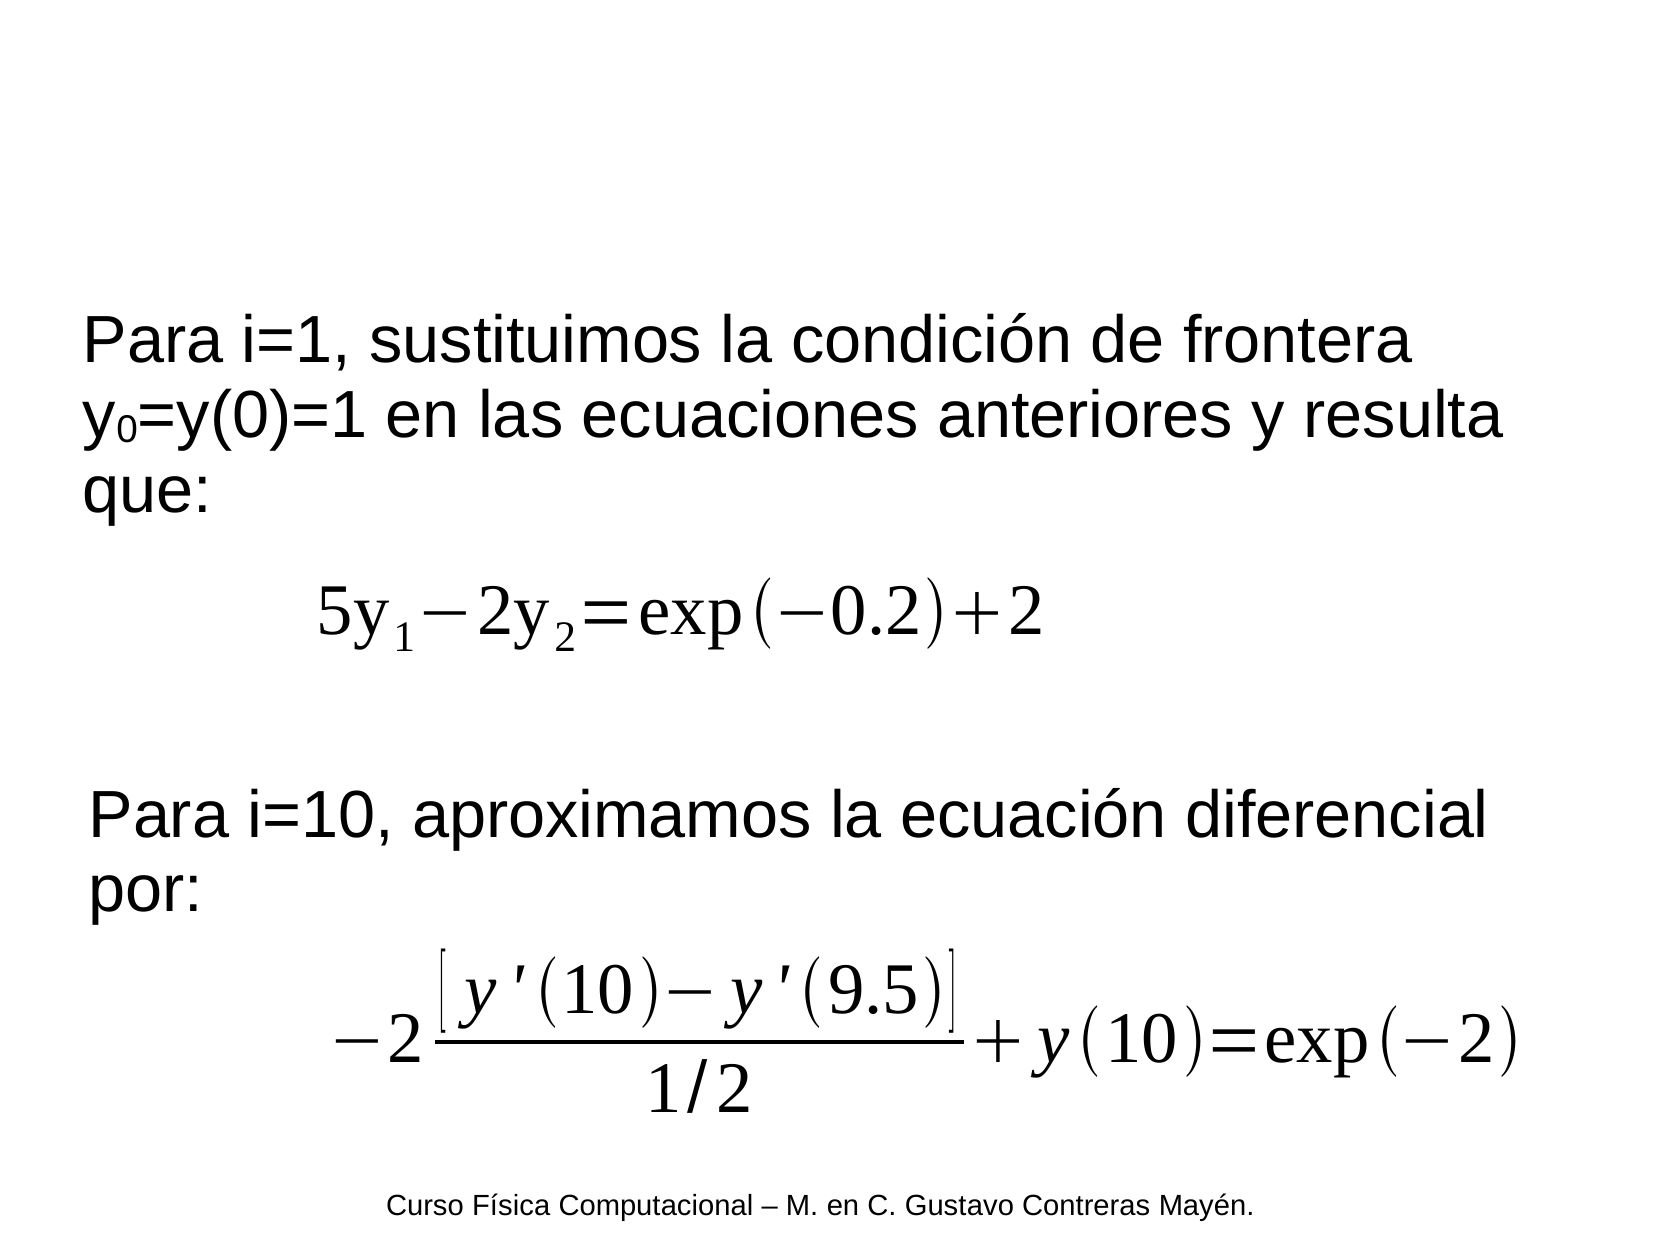

#
Para i=1, sustituimos la condición de frontera y0=y(0)=1 en las ecuaciones anteriores y resulta que:
Para i=10, aproximamos la ecuación diferencial por: